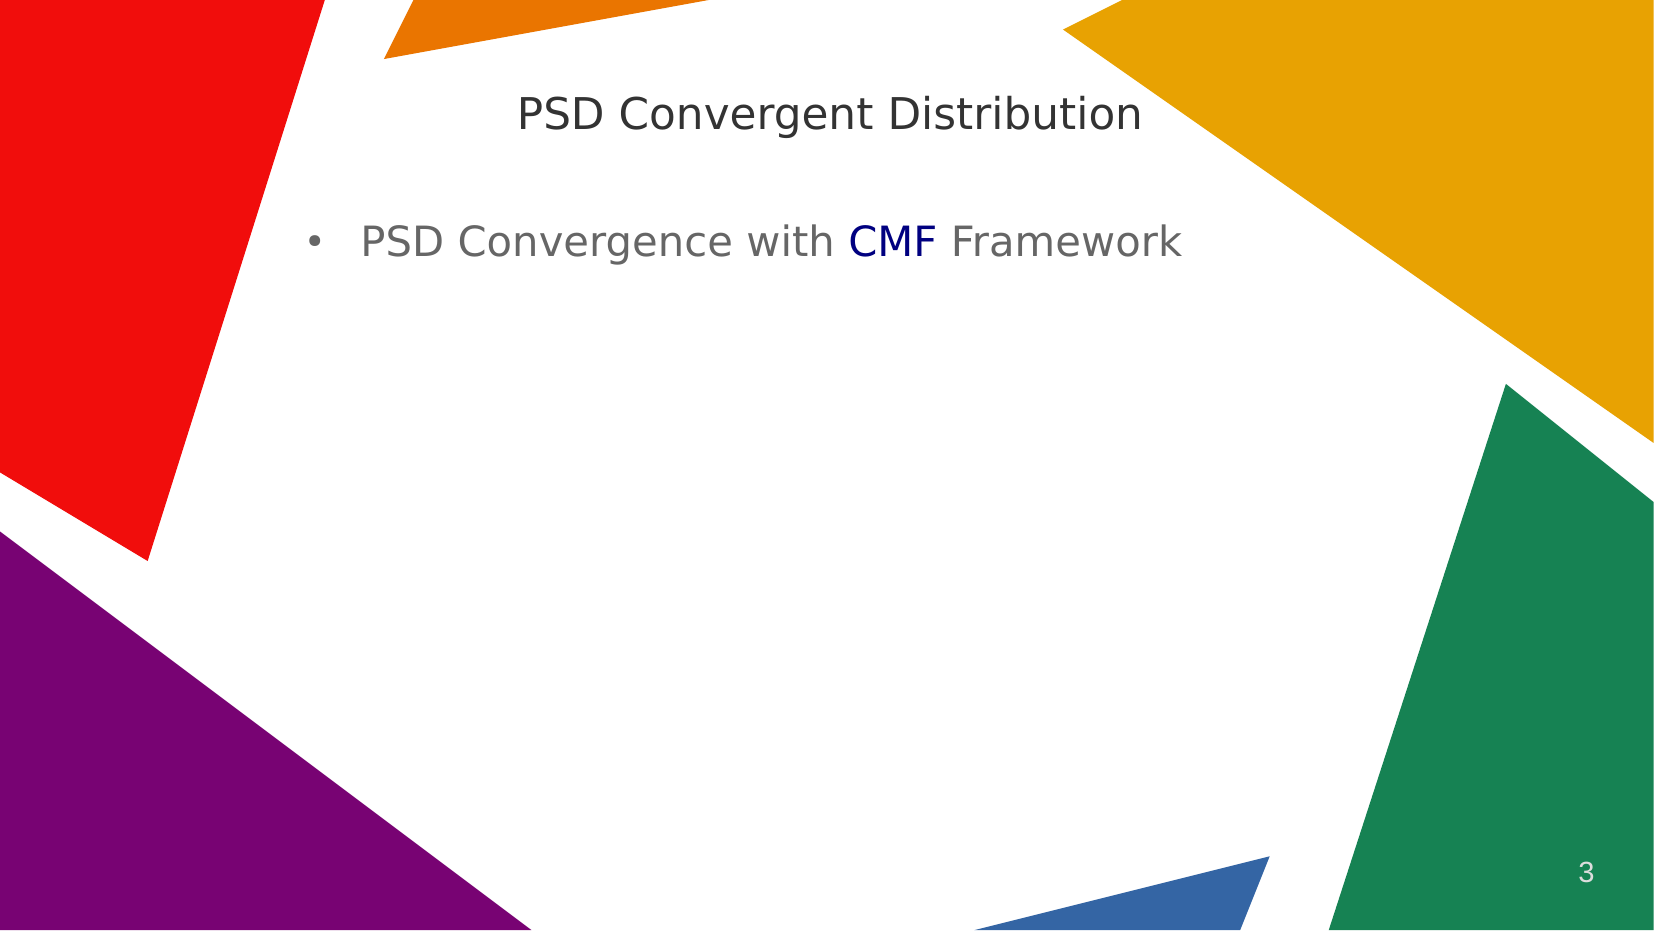

# PSD Convergent Distribution
PSD Convergence with CMF Framework
3